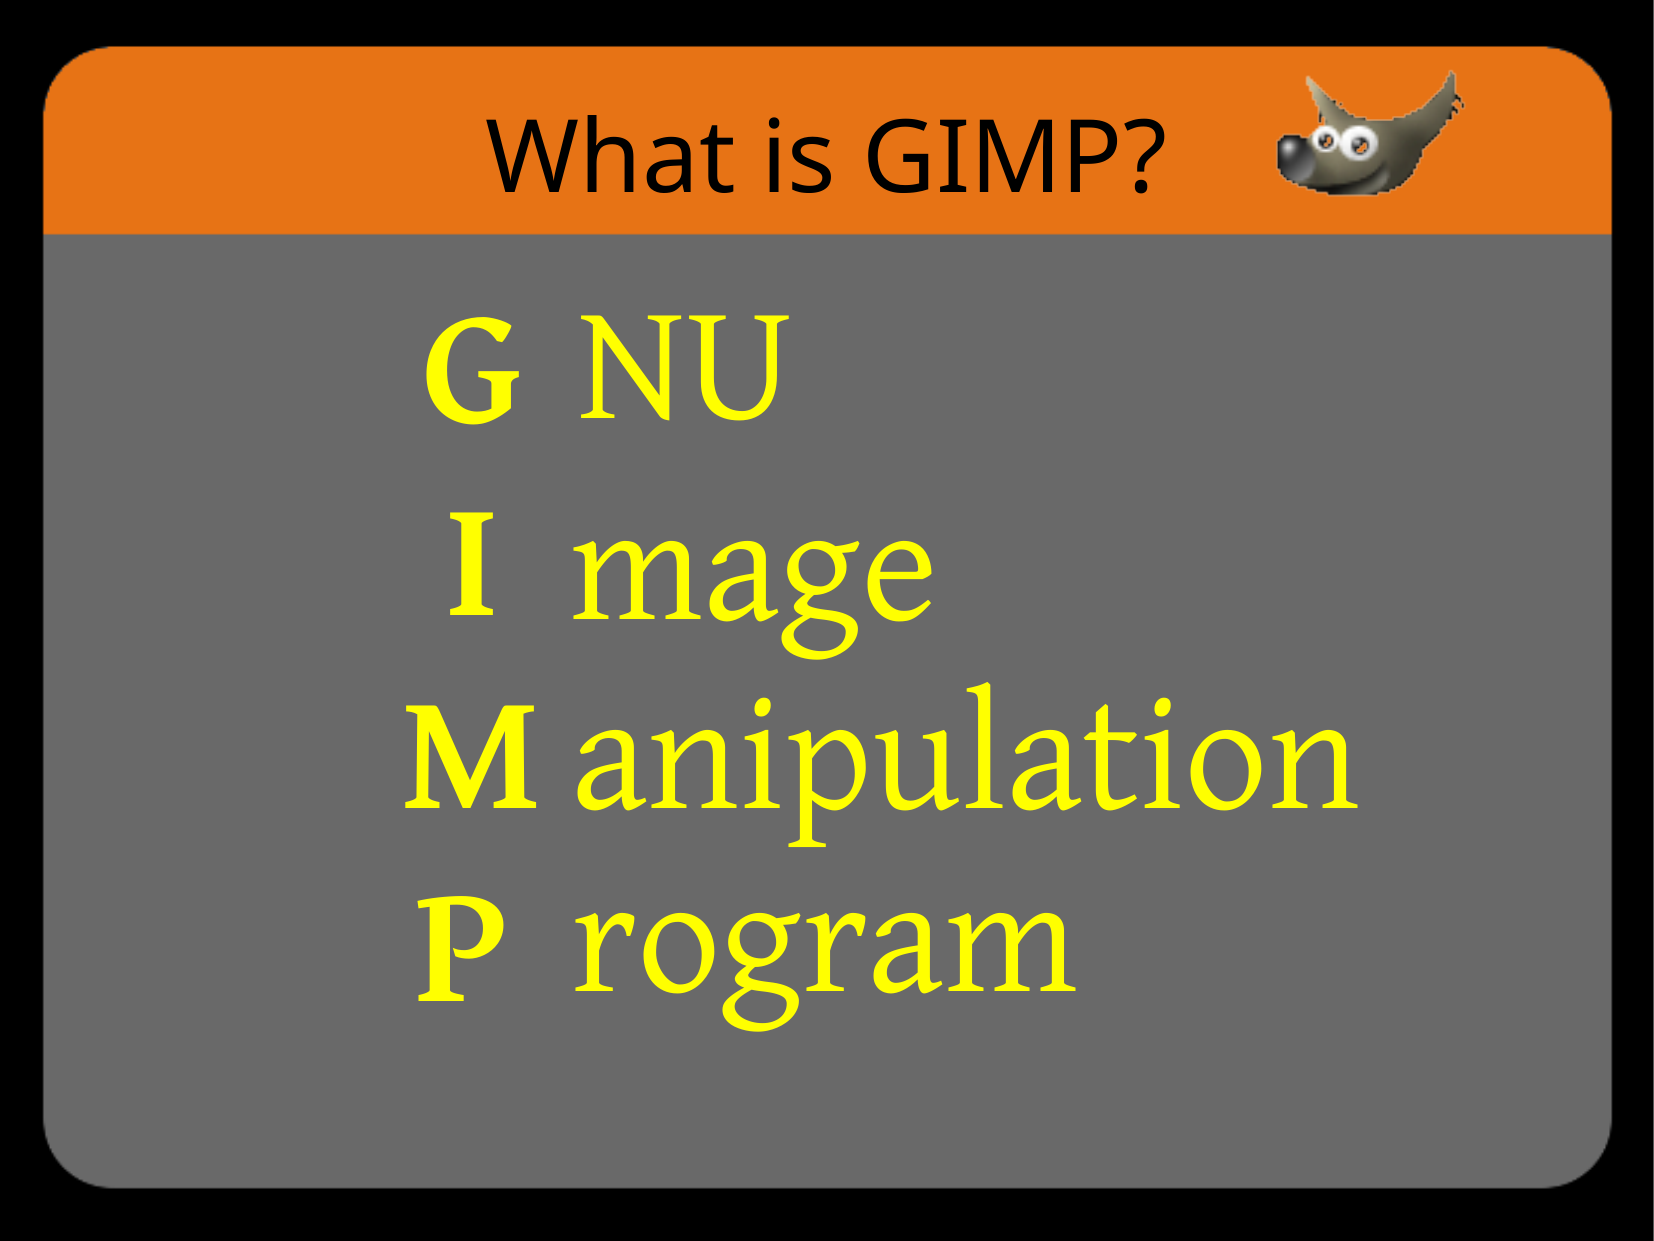

# What is GIMP?
NU
G
I
M
P
mage
anipulation
rogram